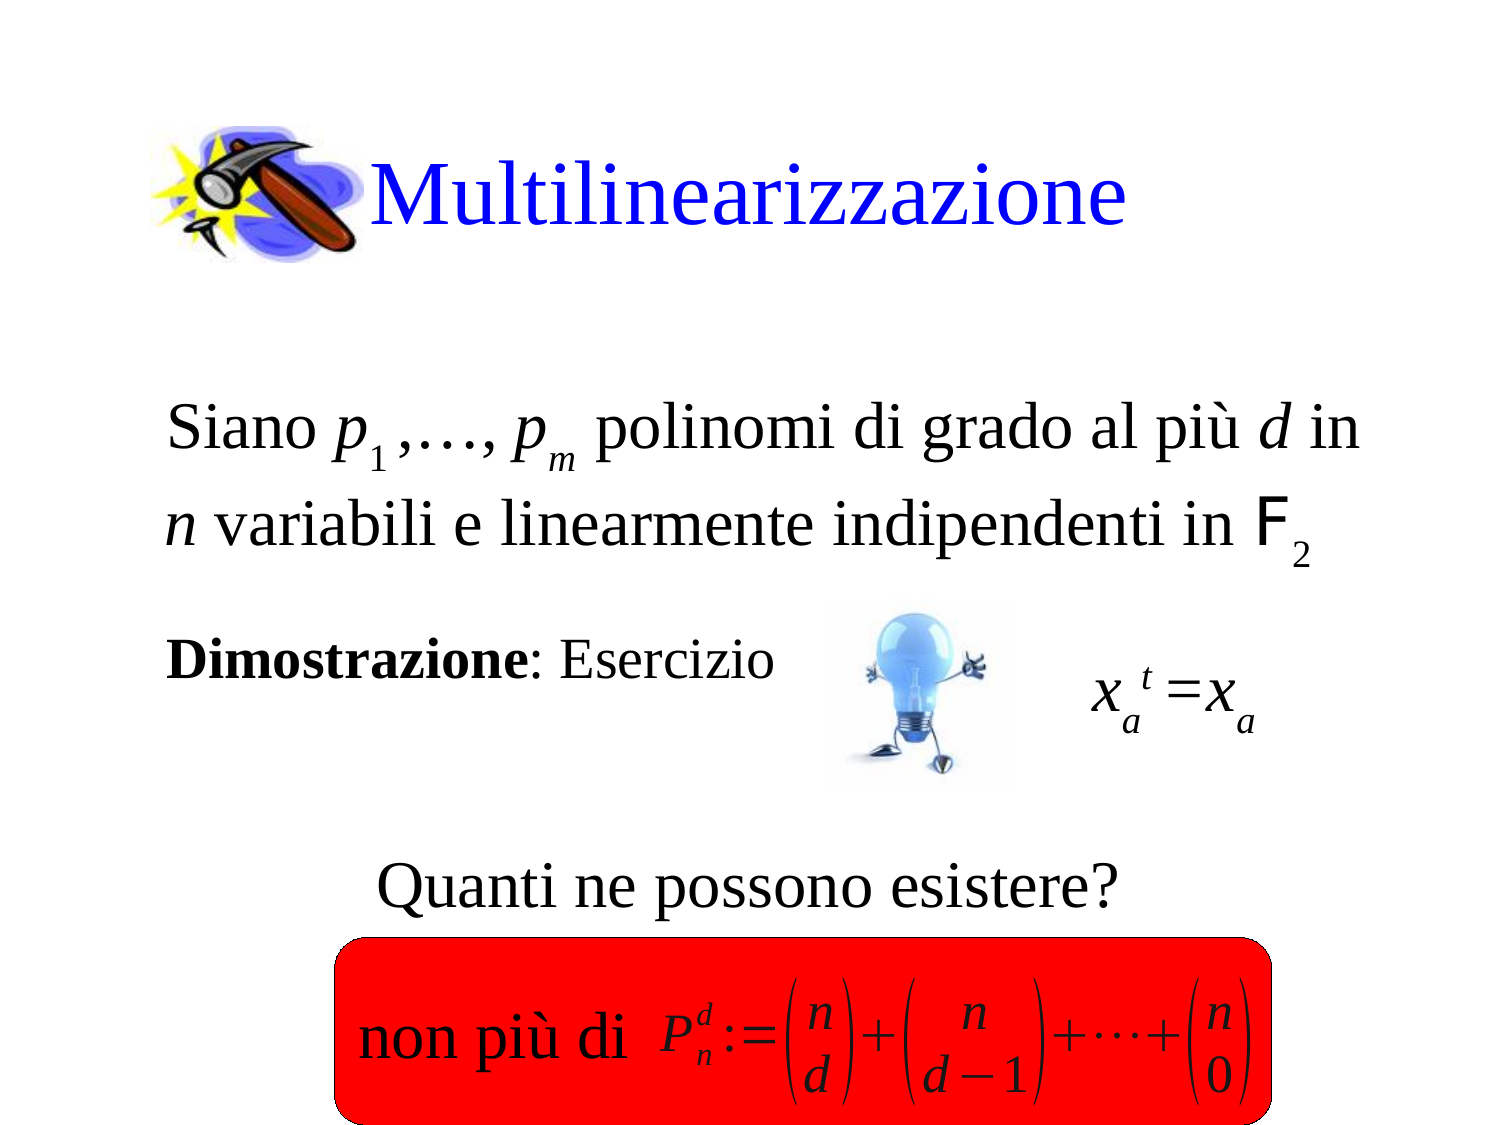

# Multilinearizzazione
Siano p1 ,…, pm polinomi di grado al più d in n variabili e linearmente indipendenti in F2
xat =xa
Dimostrazione: Esercizio
Quanti ne possono esistere?
non più di